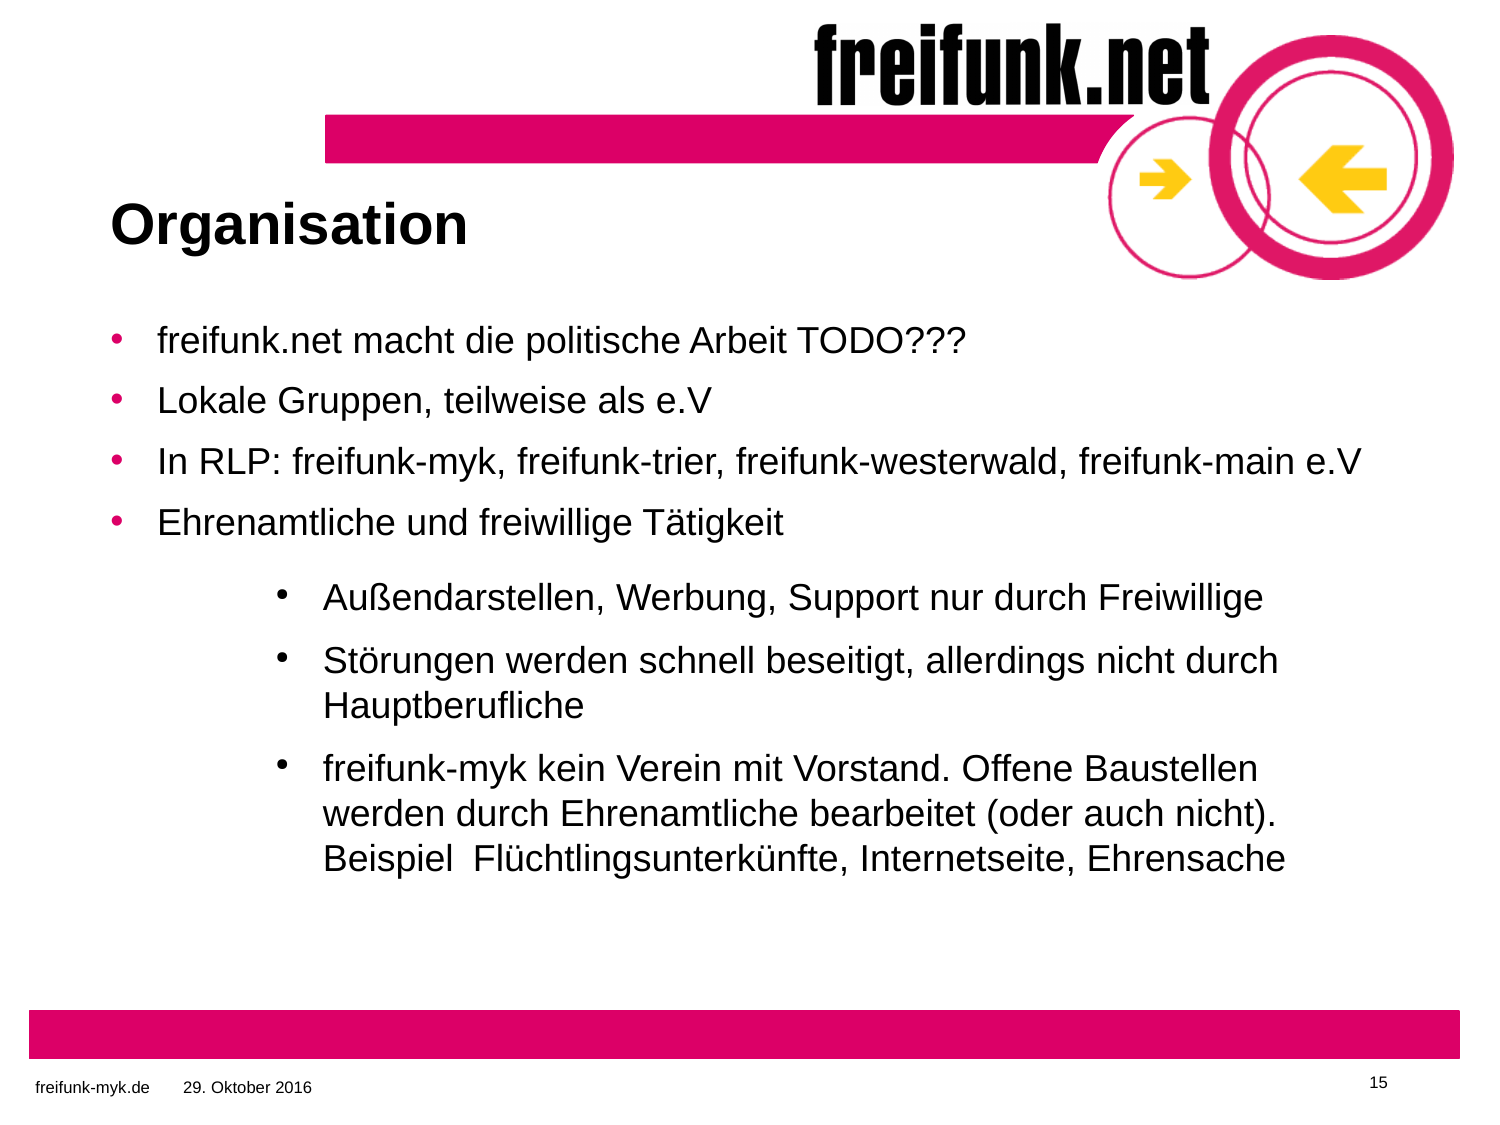

# Organisation
freifunk.net macht die politische Arbeit TODO???
Lokale Gruppen, teilweise als e.V
In RLP: freifunk-myk, freifunk-trier, freifunk-westerwald, freifunk-main e.V
Ehrenamtliche und freiwillige Tätigkeit
Außendarstellen, Werbung, Support nur durch Freiwillige
Störungen werden schnell beseitigt, allerdings nicht durch Hauptberufliche
freifunk-myk kein Verein mit Vorstand. Offene Baustellen werden durch Ehrenamtliche bearbeitet (oder auch nicht). Beispiel 	Flüchtlingsunterkünfte, Internetseite, Ehrensache
15
freifunk-myk.de